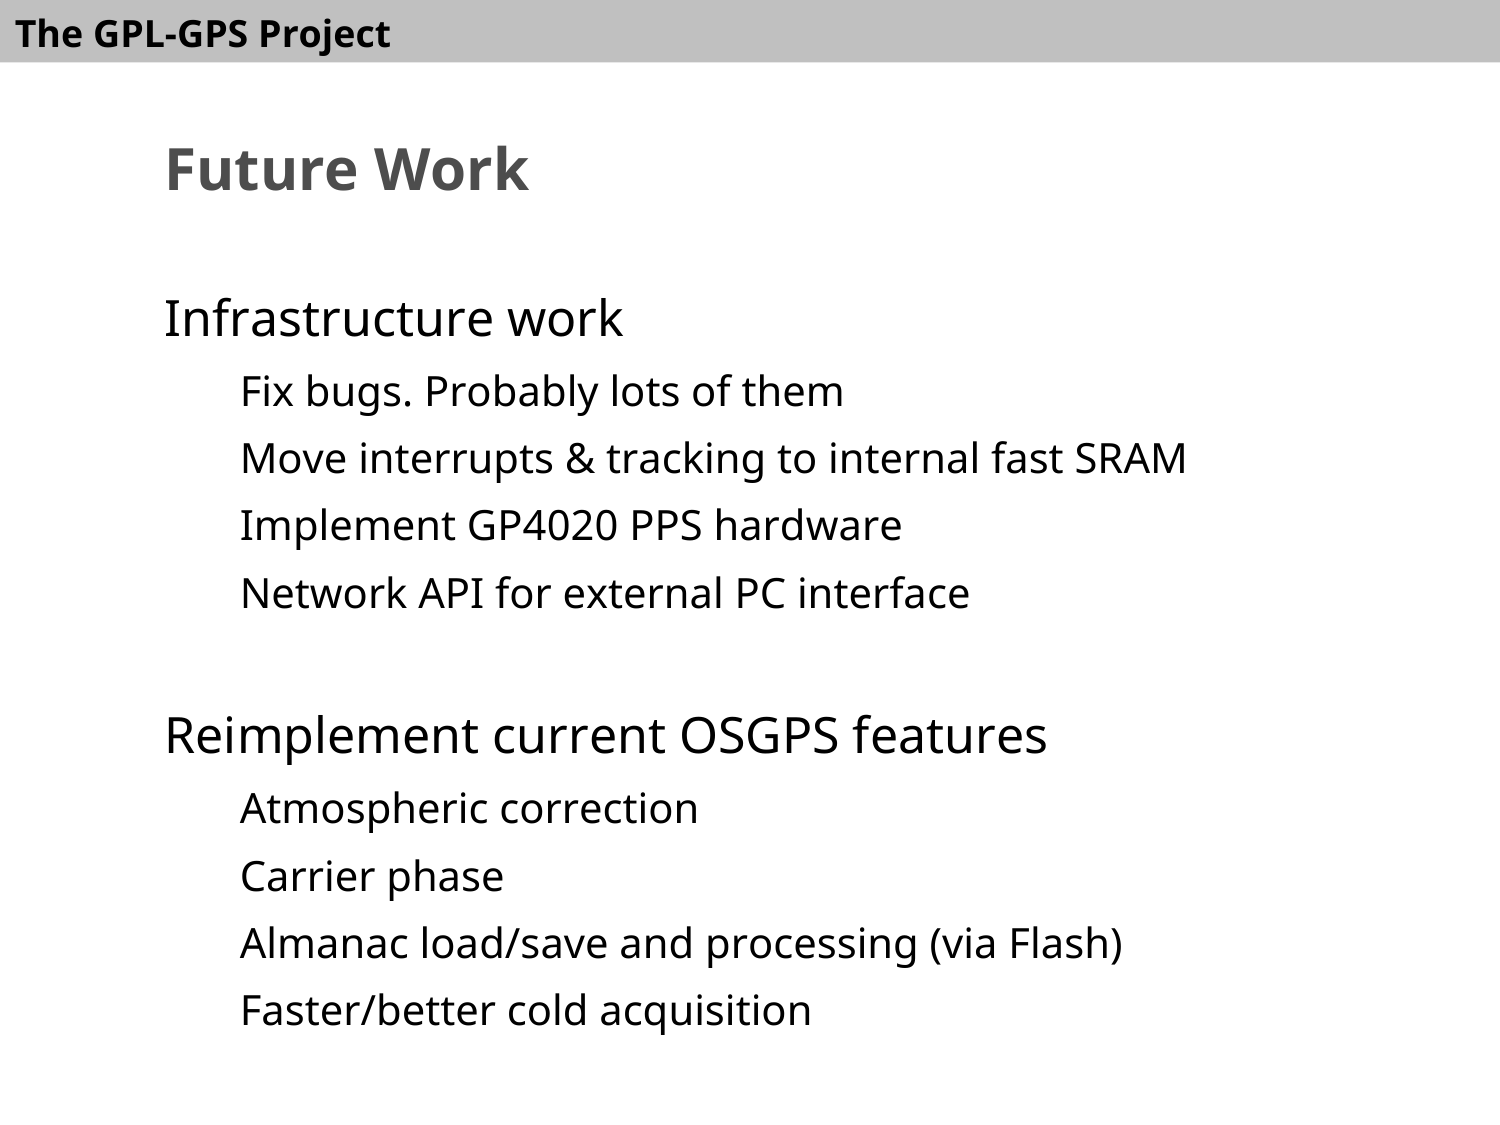

# Future Work
Infrastructure work
Fix bugs. Probably lots of them
Move interrupts & tracking to internal fast SRAM
Implement GP4020 PPS hardware
Network API for external PC interface
Reimplement current OSGPS features
Atmospheric correction
Carrier phase
Almanac load/save and processing (via Flash)
Faster/better cold acquisition